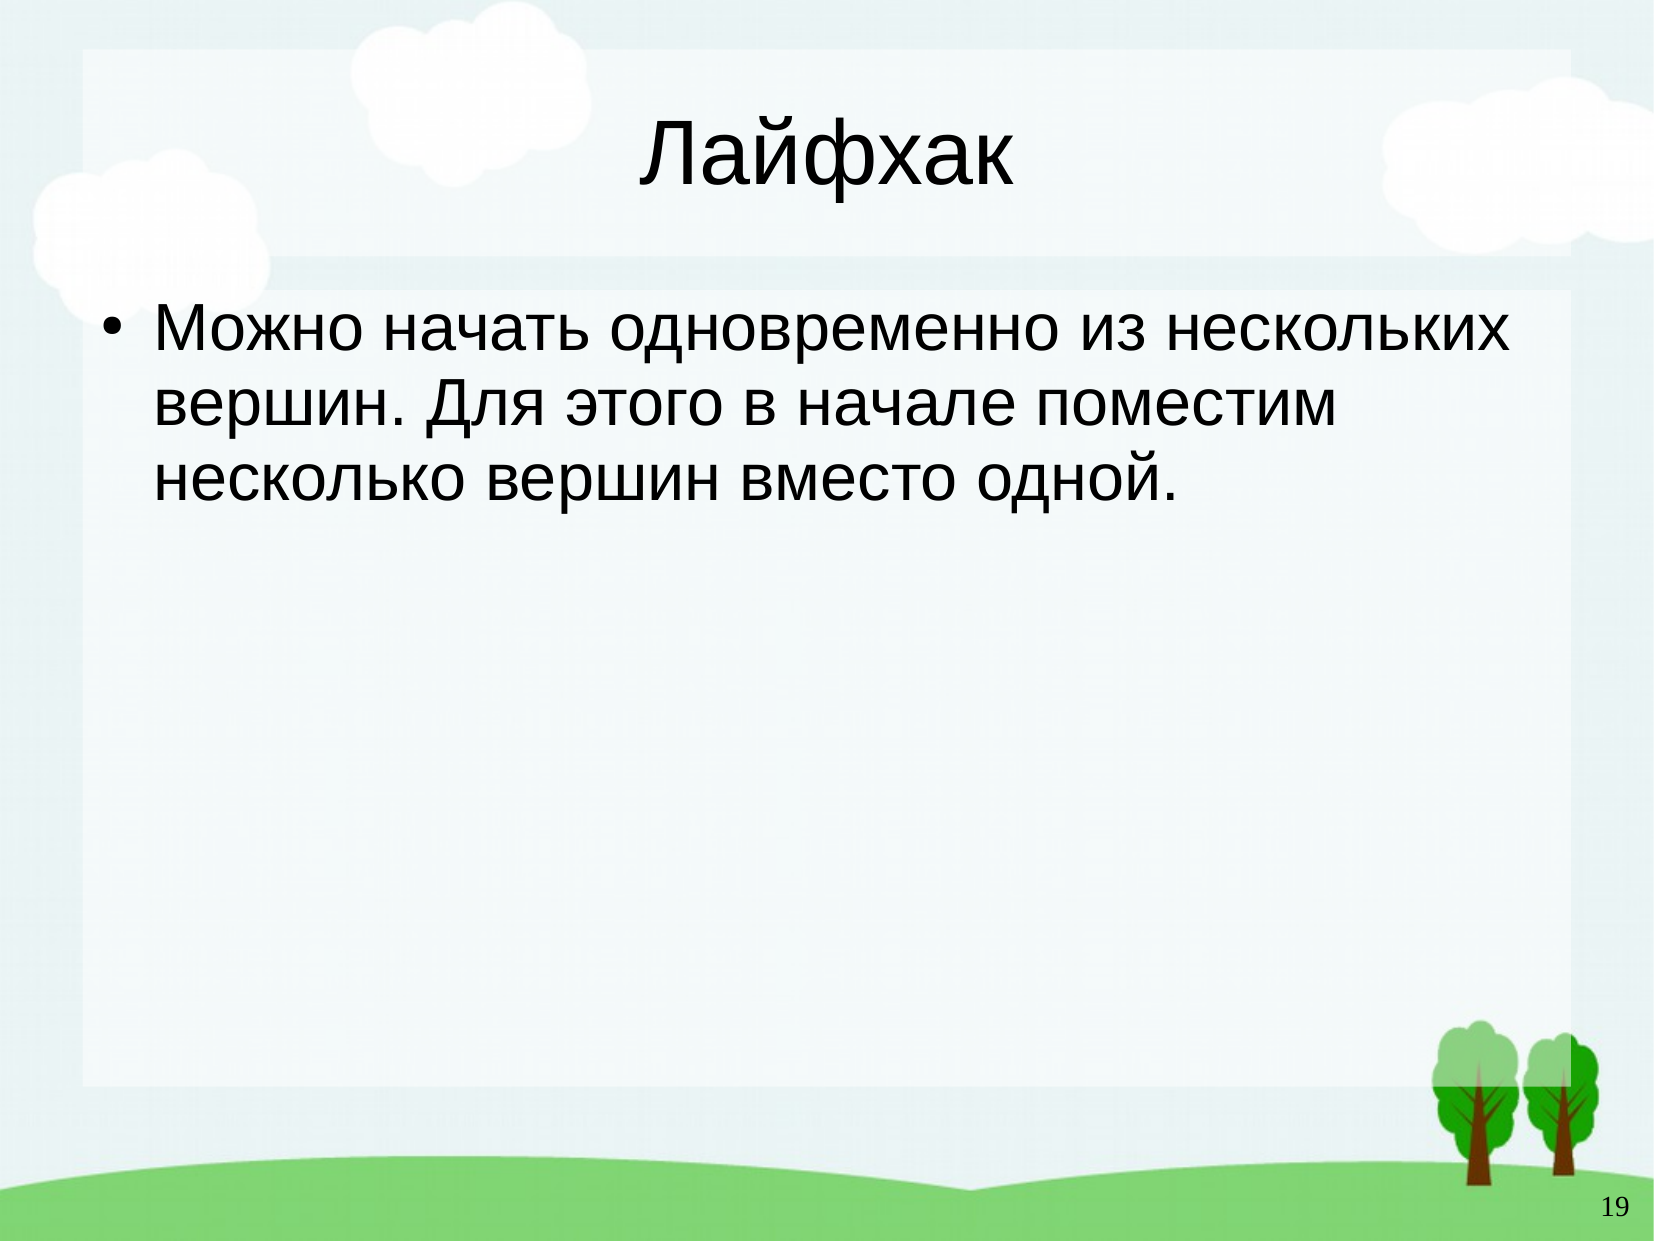

# Лайфхак
Можно начать одновременно из нескольких вершин. Для этого в начале поместим несколько вершин вместо одной.
19